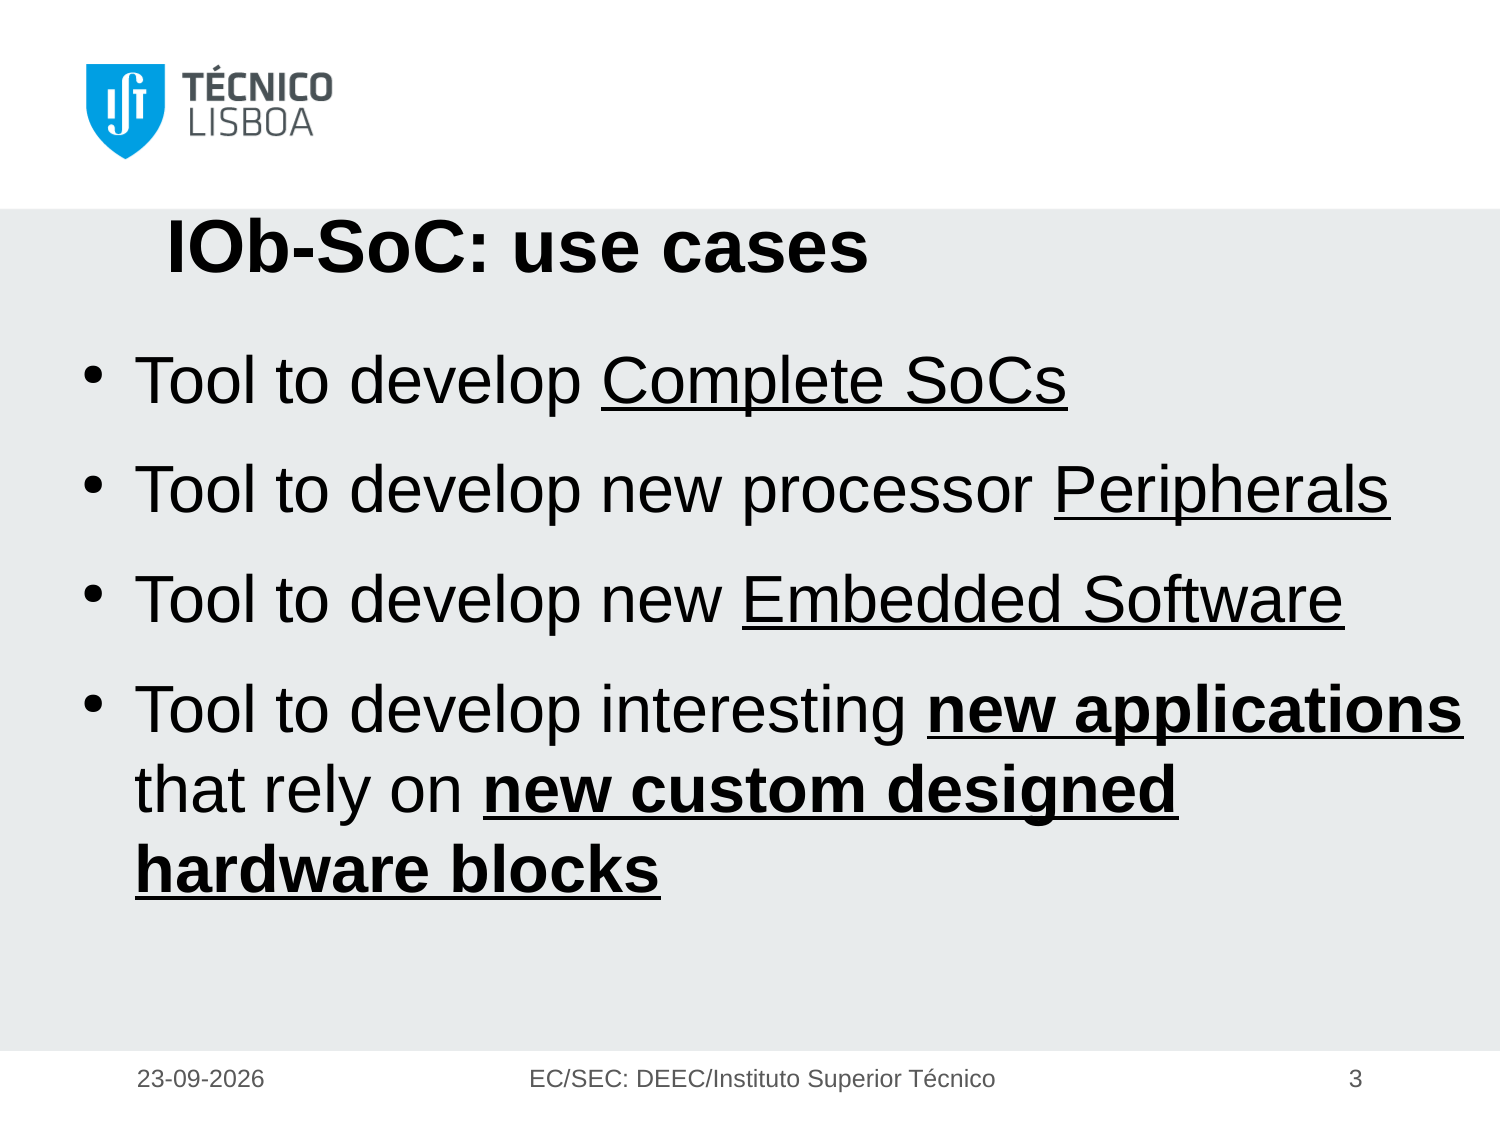

# IOb-SoC: use cases
Tool to develop Complete SoCs
Tool to develop new processor Peripherals
Tool to develop new Embedded Software
Tool to develop interesting new applications that rely on new custom designed hardware blocks
EC/SEC: DEEC/Instituto Superior Técnico
2